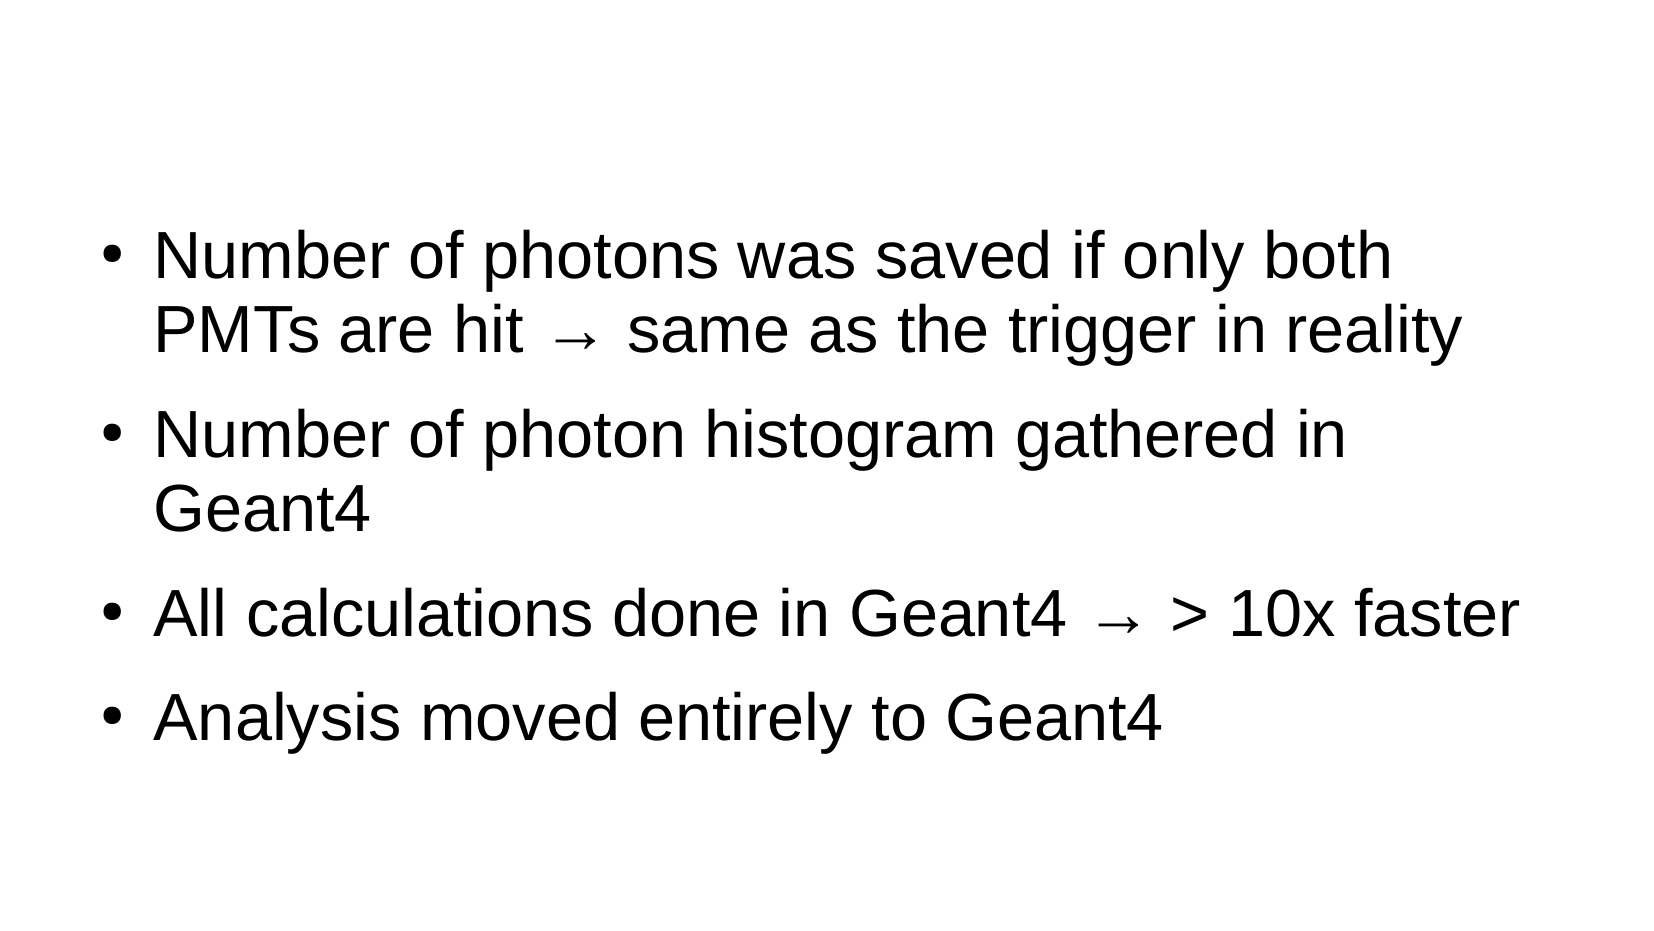

#
Number of photons was saved if only both PMTs are hit → same as the trigger in reality
Number of photon histogram gathered in Geant4
All calculations done in Geant4 → > 10x faster
Analysis moved entirely to Geant4